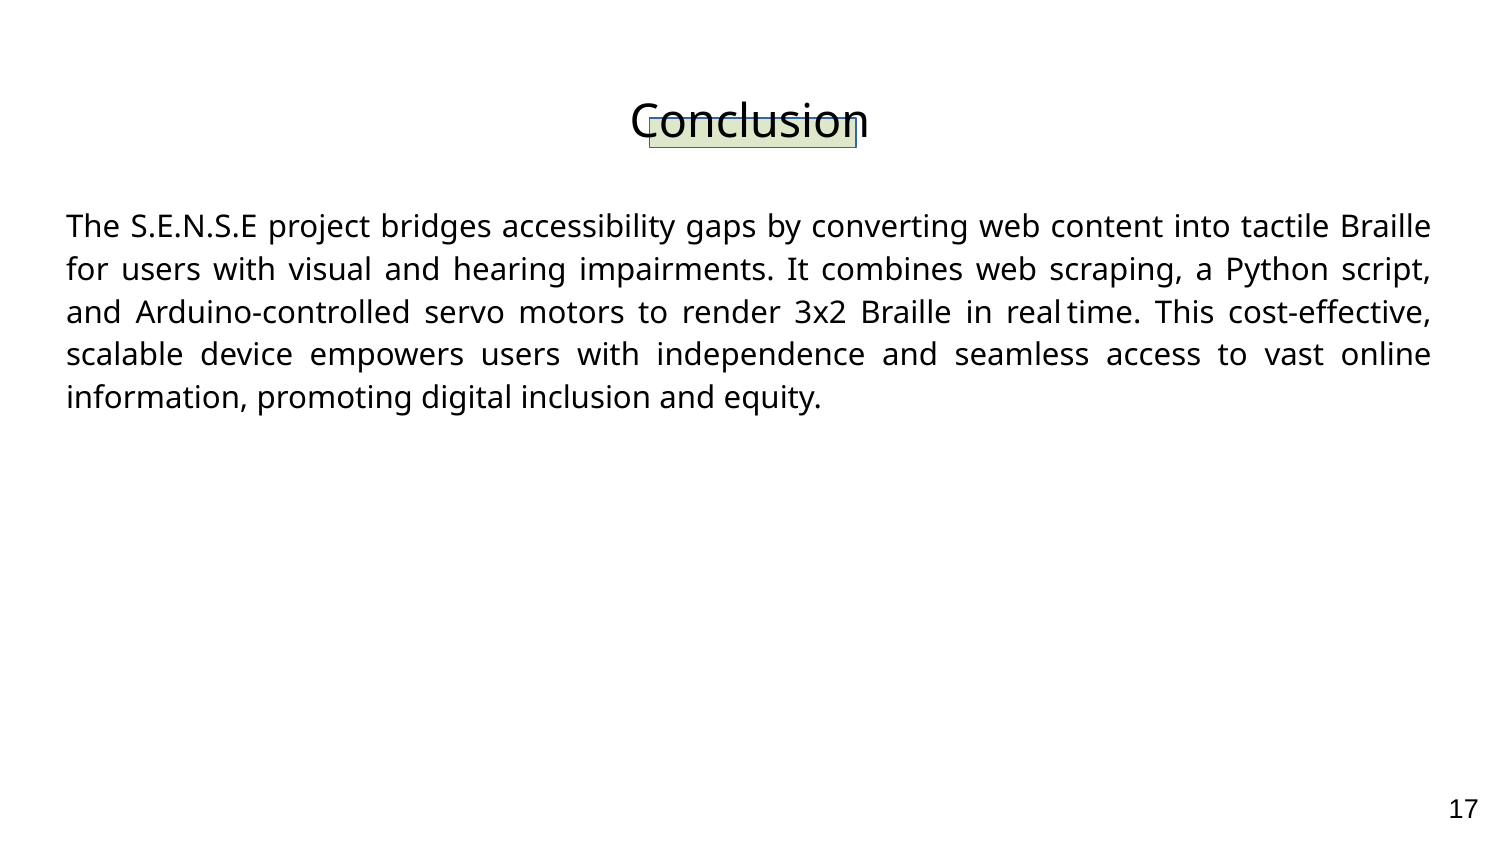

Conclusion
The S.E.N.S.E project bridges accessibility gaps by converting web content into tactile Braille for users with visual and hearing impairments. It combines web scraping, a Python script, and Arduino-controlled servo motors to render 3x2 Braille in real time. This cost‑effective, scalable device empowers users with independence and seamless access to vast online information, promoting digital inclusion and equity.